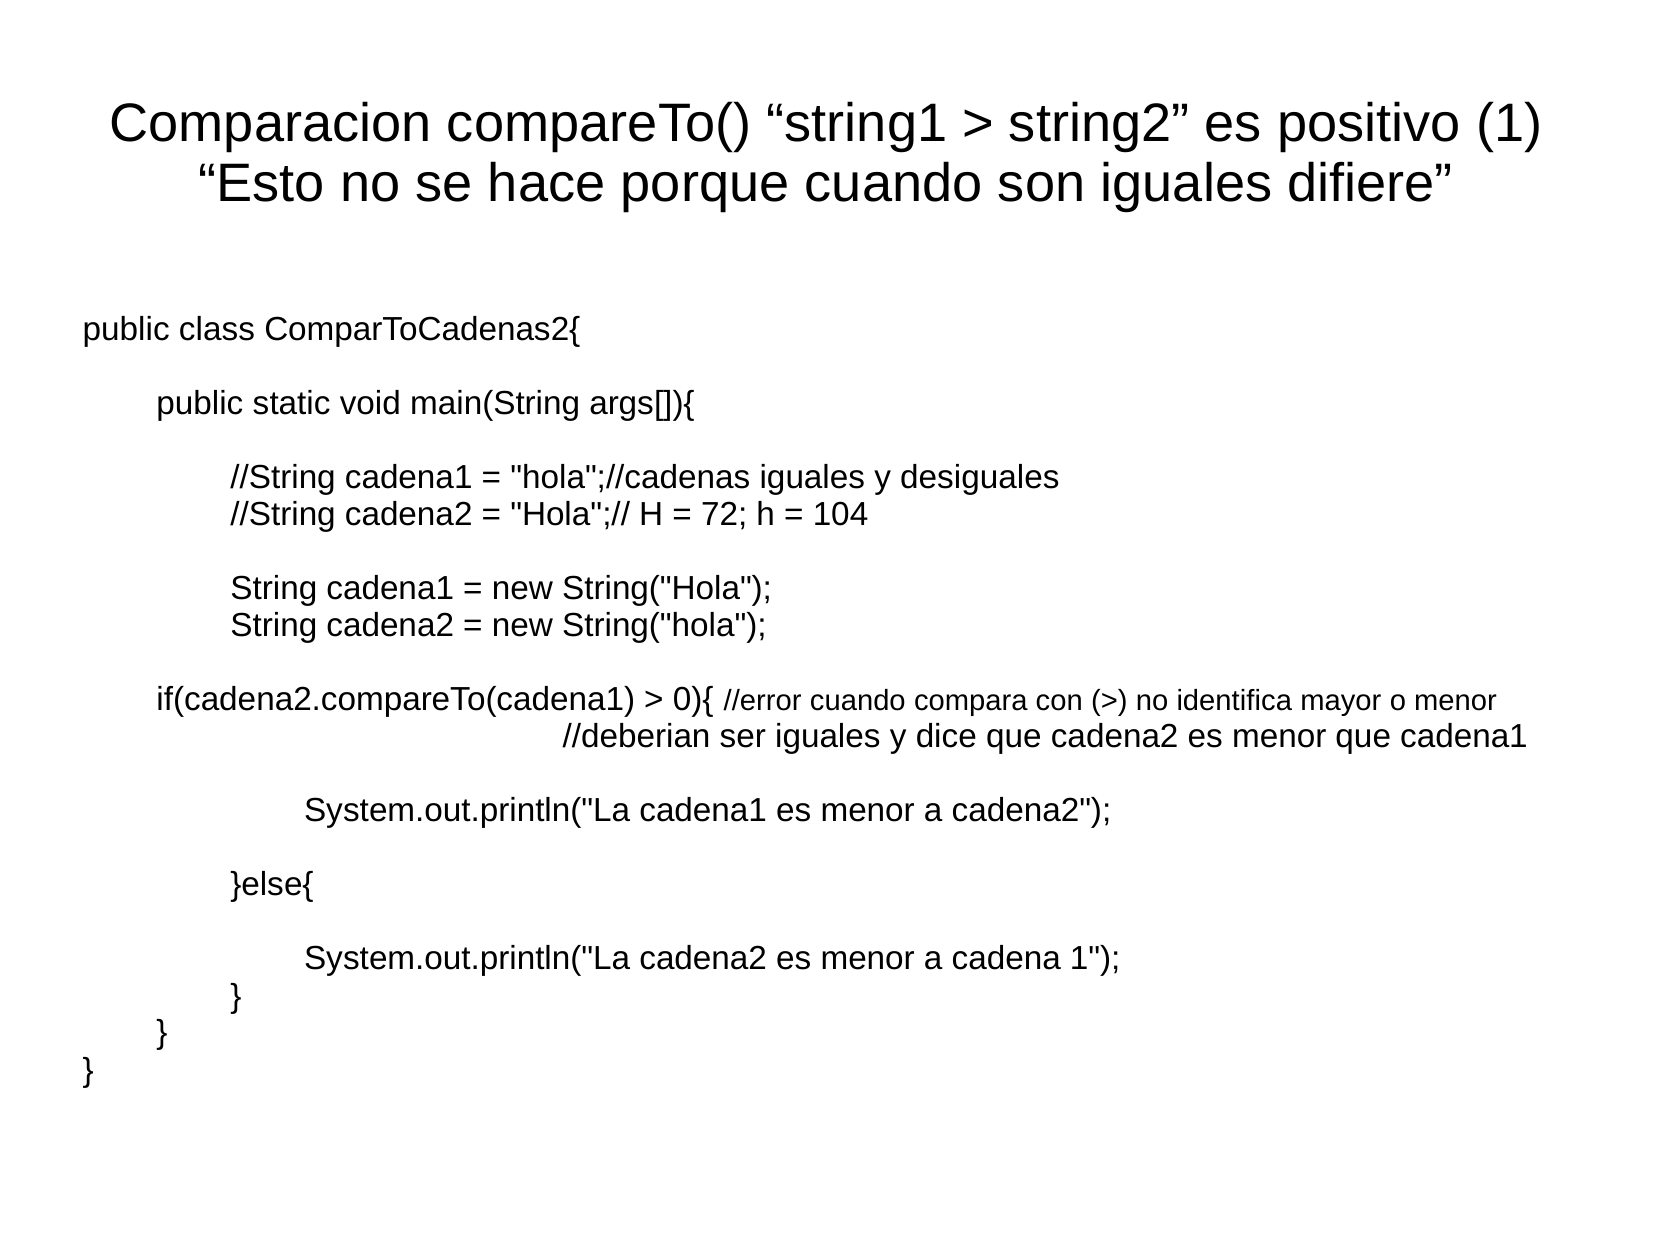

# Comparacion compareTo() “string1 > string2” es positivo (1) “Esto no se hace porque cuando son iguales difiere”
public class ComparToCadenas2{
	public static void main(String args[]){
		//String cadena1 = "hola";//cadenas iguales y desiguales
		//String cadena2 = "Hola";// H = 72; h = 104
		String cadena1 = new String("Hola");
		String cadena2 = new String("hola");
	if(cadena2.compareTo(cadena1) > 0){ //error cuando compara con (>) no identifica mayor o menor
						 //deberian ser iguales y dice que cadena2 es menor que cadena1
			System.out.println("La cadena1 es menor a cadena2");
		}else{
			System.out.println("La cadena2 es menor a cadena 1");
		}
	}
}